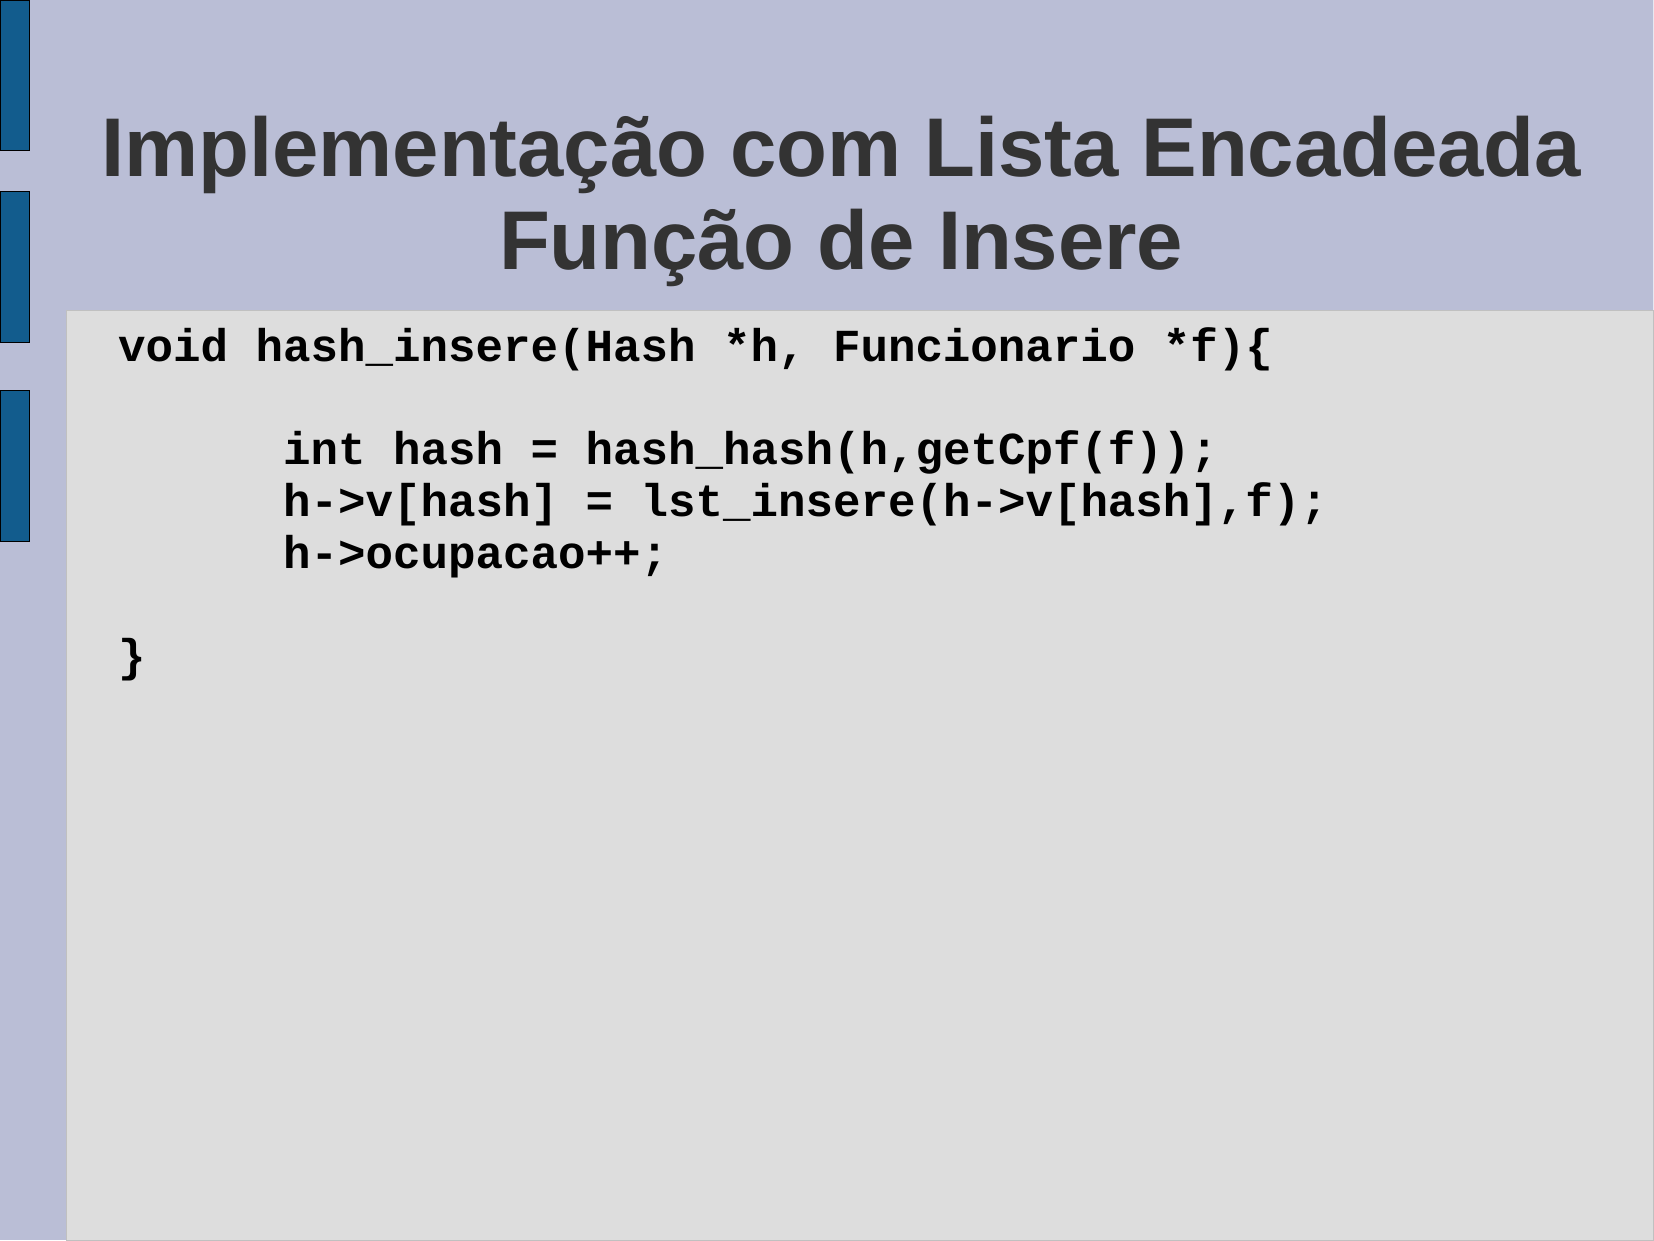

# Implementação com Lista Encadeada Função de Insere
void hash_insere(Hash *h, Funcionario *f){
 int hash = hash_hash(h,getCpf(f));
 h->v[hash] = lst_insere(h->v[hash],f);
 h->ocupacao++;
}